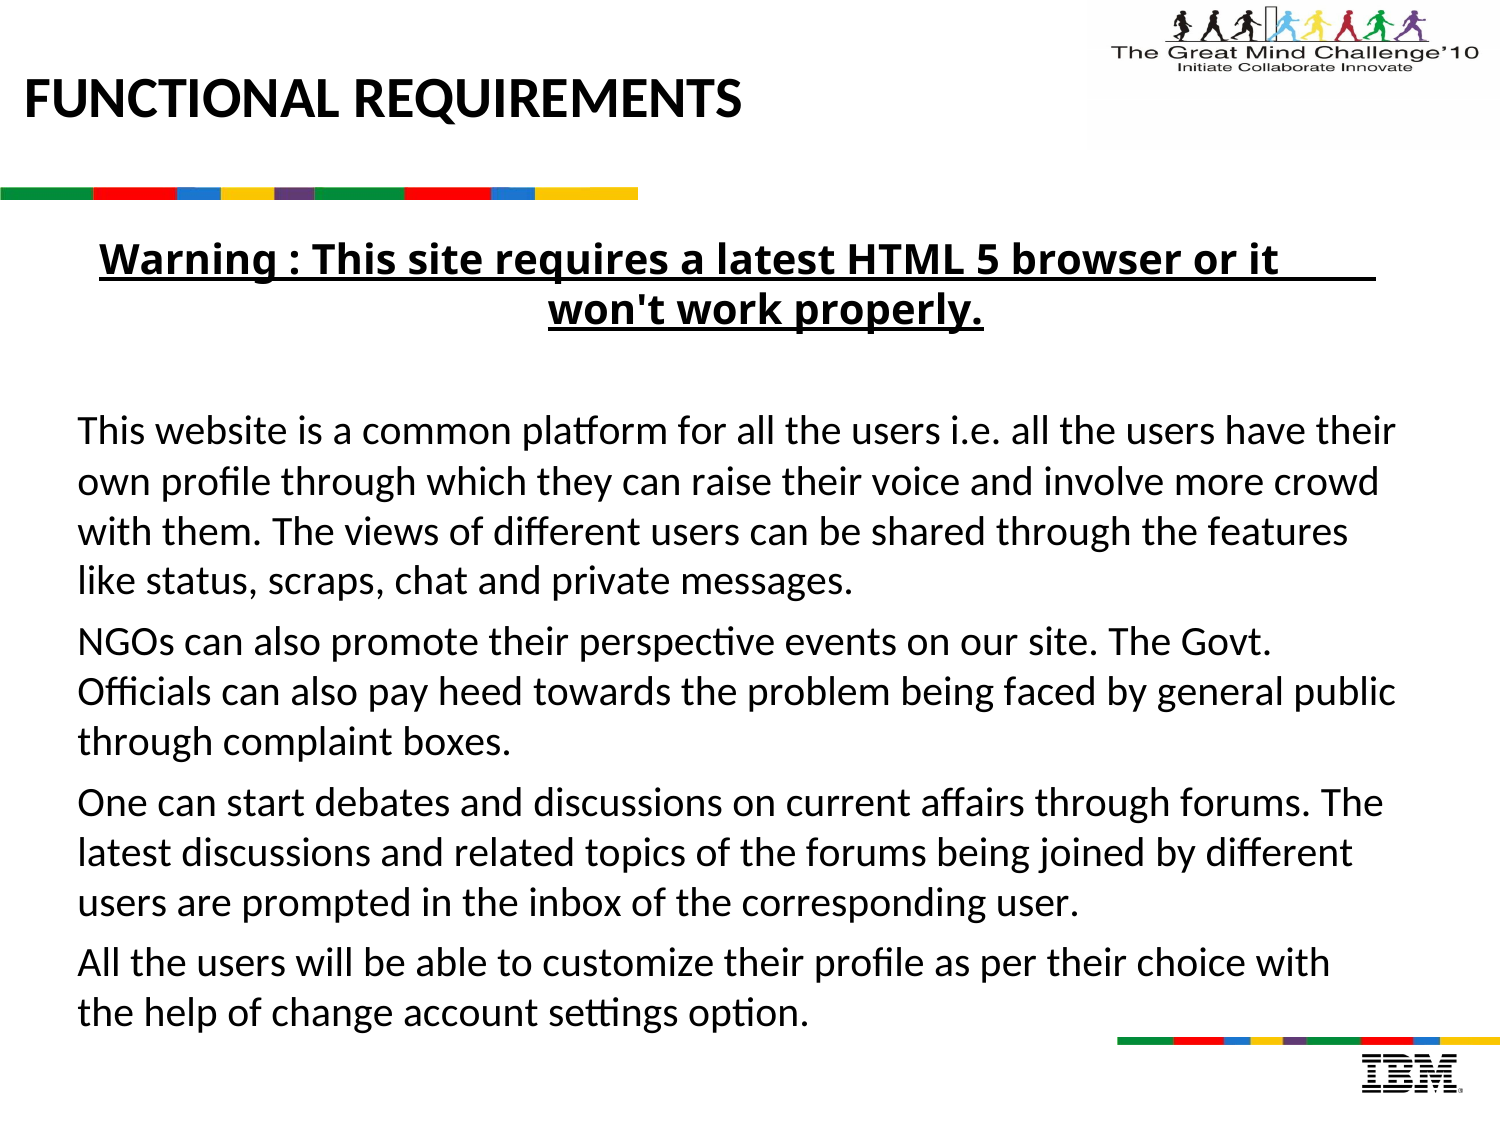

FUNCTIONAL REQUIREMENTS
Warning : This site requires a latest HTML 5 browser or it won't work properly.
This website is a common platform for all the users i.e. all the users have their own profile through which they can raise their voice and involve more crowd with them. The views of different users can be shared through the features like status, scraps, chat and private messages.
NGOs can also promote their perspective events on our site. The Govt. Officials can also pay heed towards the problem being faced by general public through complaint boxes.
One can start debates and discussions on current affairs through forums. The latest discussions and related topics of the forums being joined by different users are prompted in the inbox of the corresponding user.
All the users will be able to customize their profile as per their choice with the help of change account settings option.